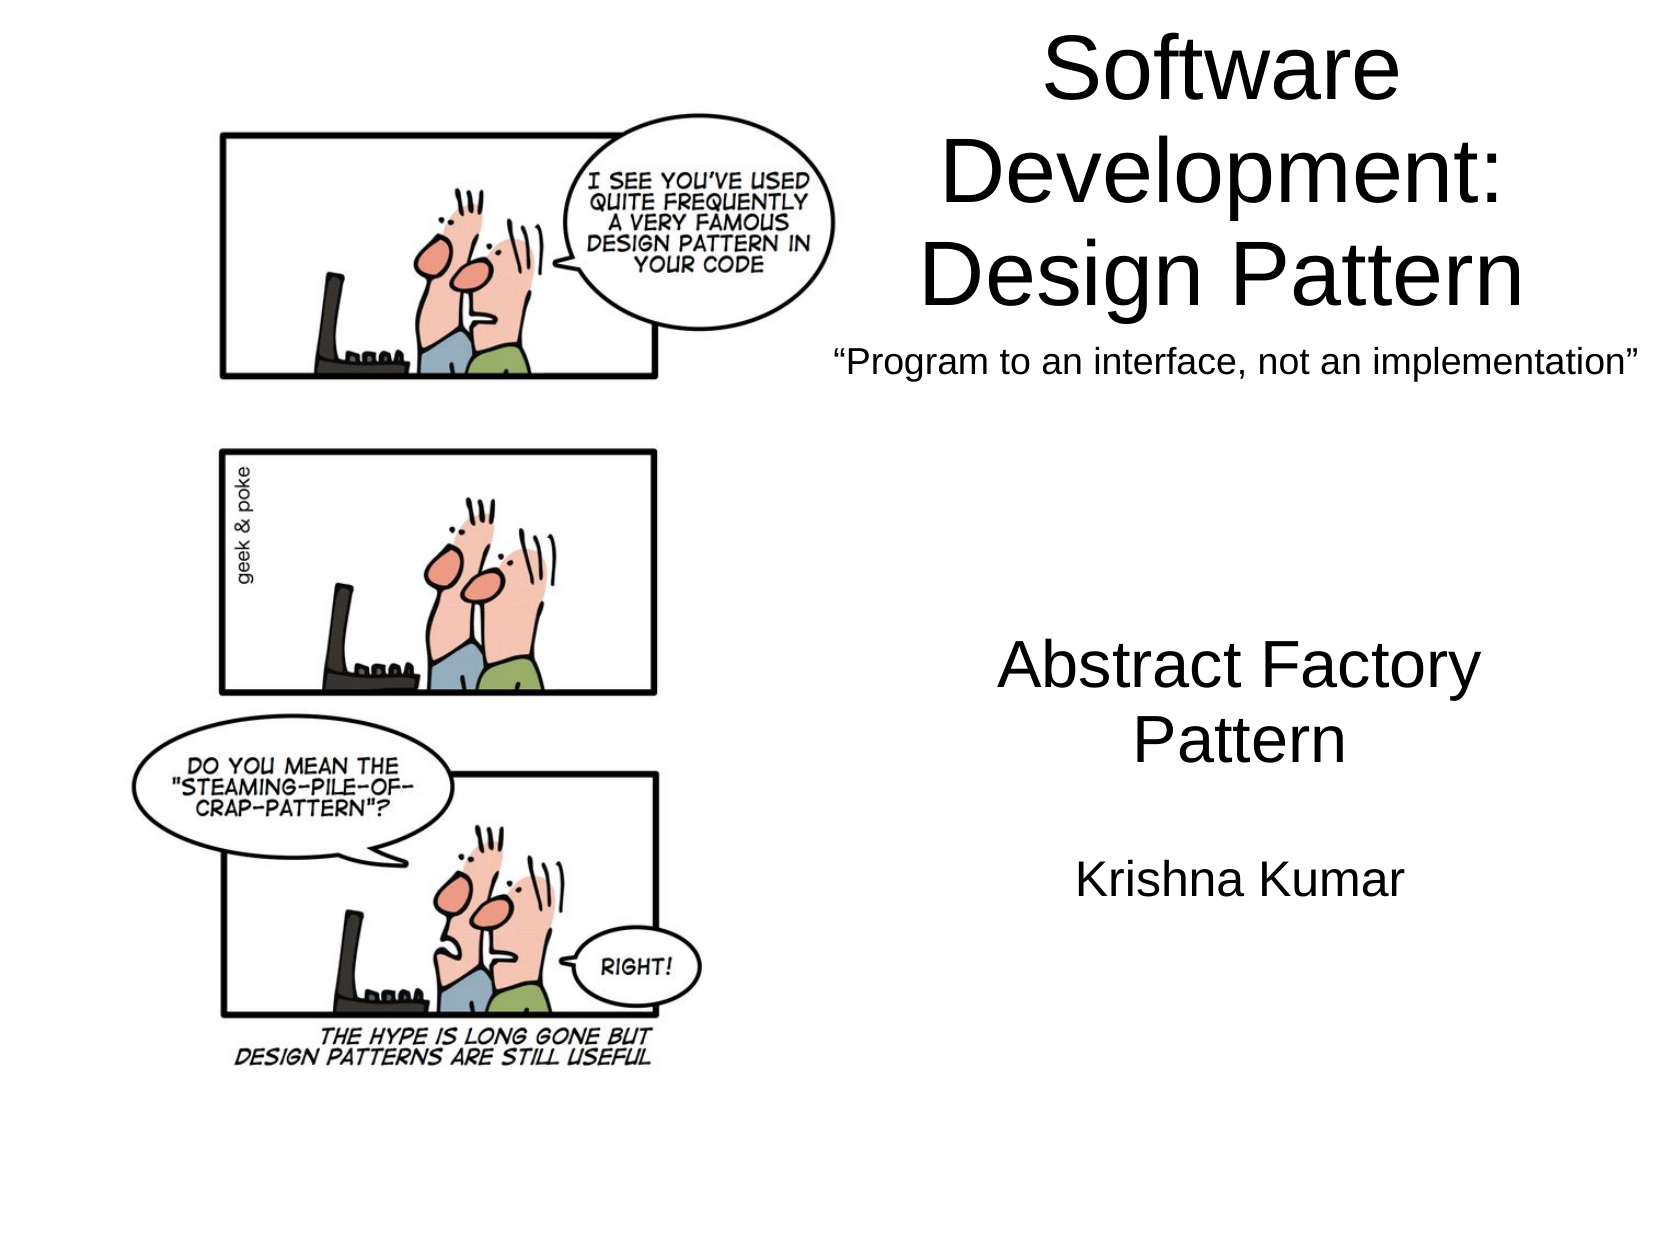

# Software Development: Design Pattern
“Program to an interface, not an implementation”
Abstract Factory Pattern
Krishna Kumar